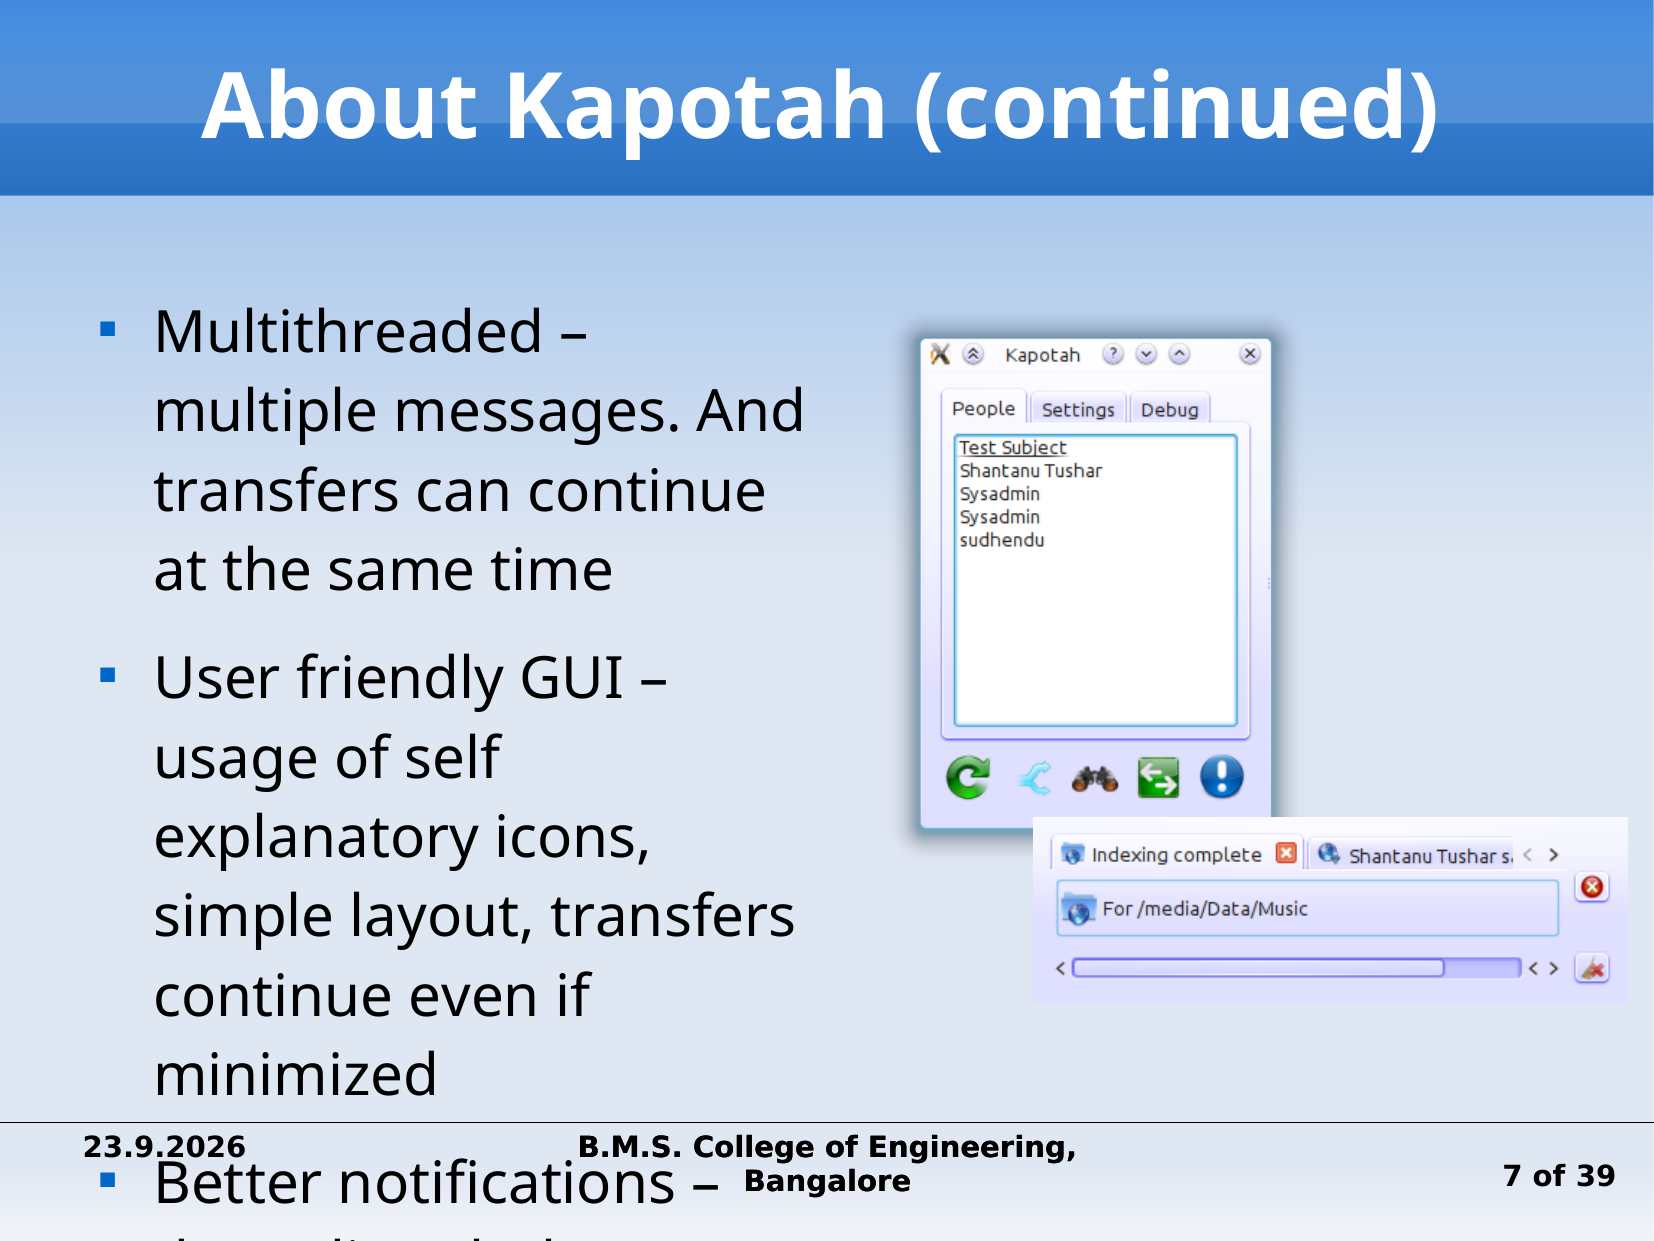

# About Kapotah (continued)
Multithreaded – multiple messages. And transfers can continue at the same time
User friendly GUI – usage of self explanatory icons, simple layout, transfers continue even if minimized
Better notifications – don't disturb the user